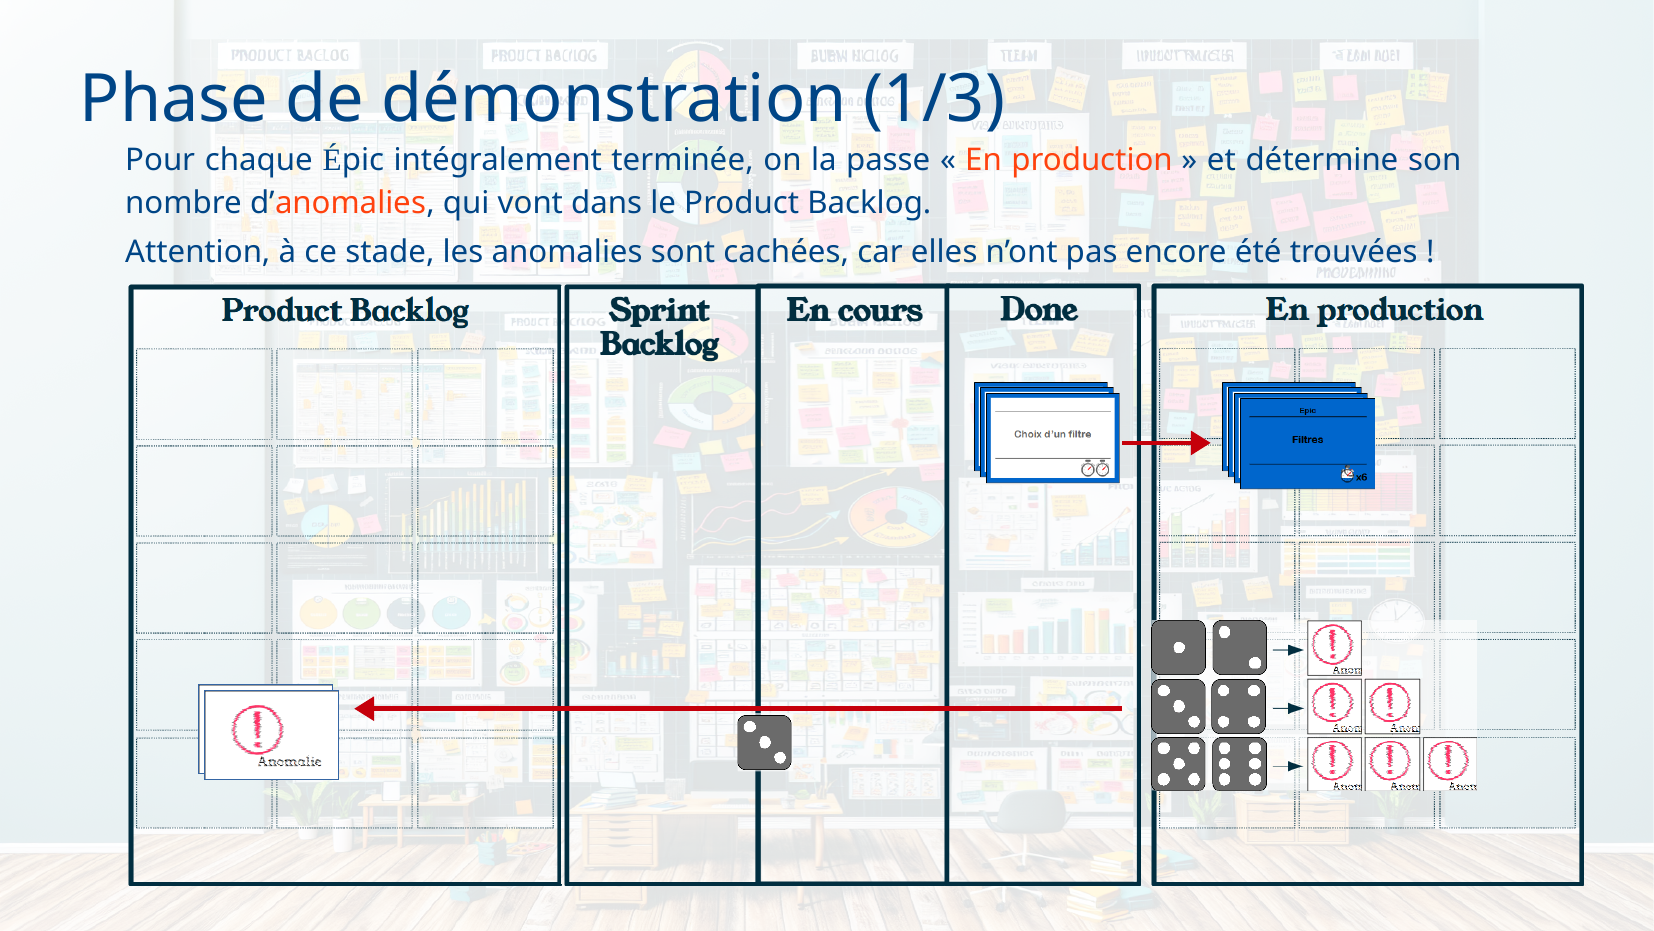

Phase de démonstration (1/3)
Pour chaque Épic intégralement terminée, on la passe « En production » et détermine son nombre d’anomalies, qui vont dans le Product Backlog.
Attention, à ce stade, les anomalies sont cachées, car elles n’ont pas encore été trouvées !